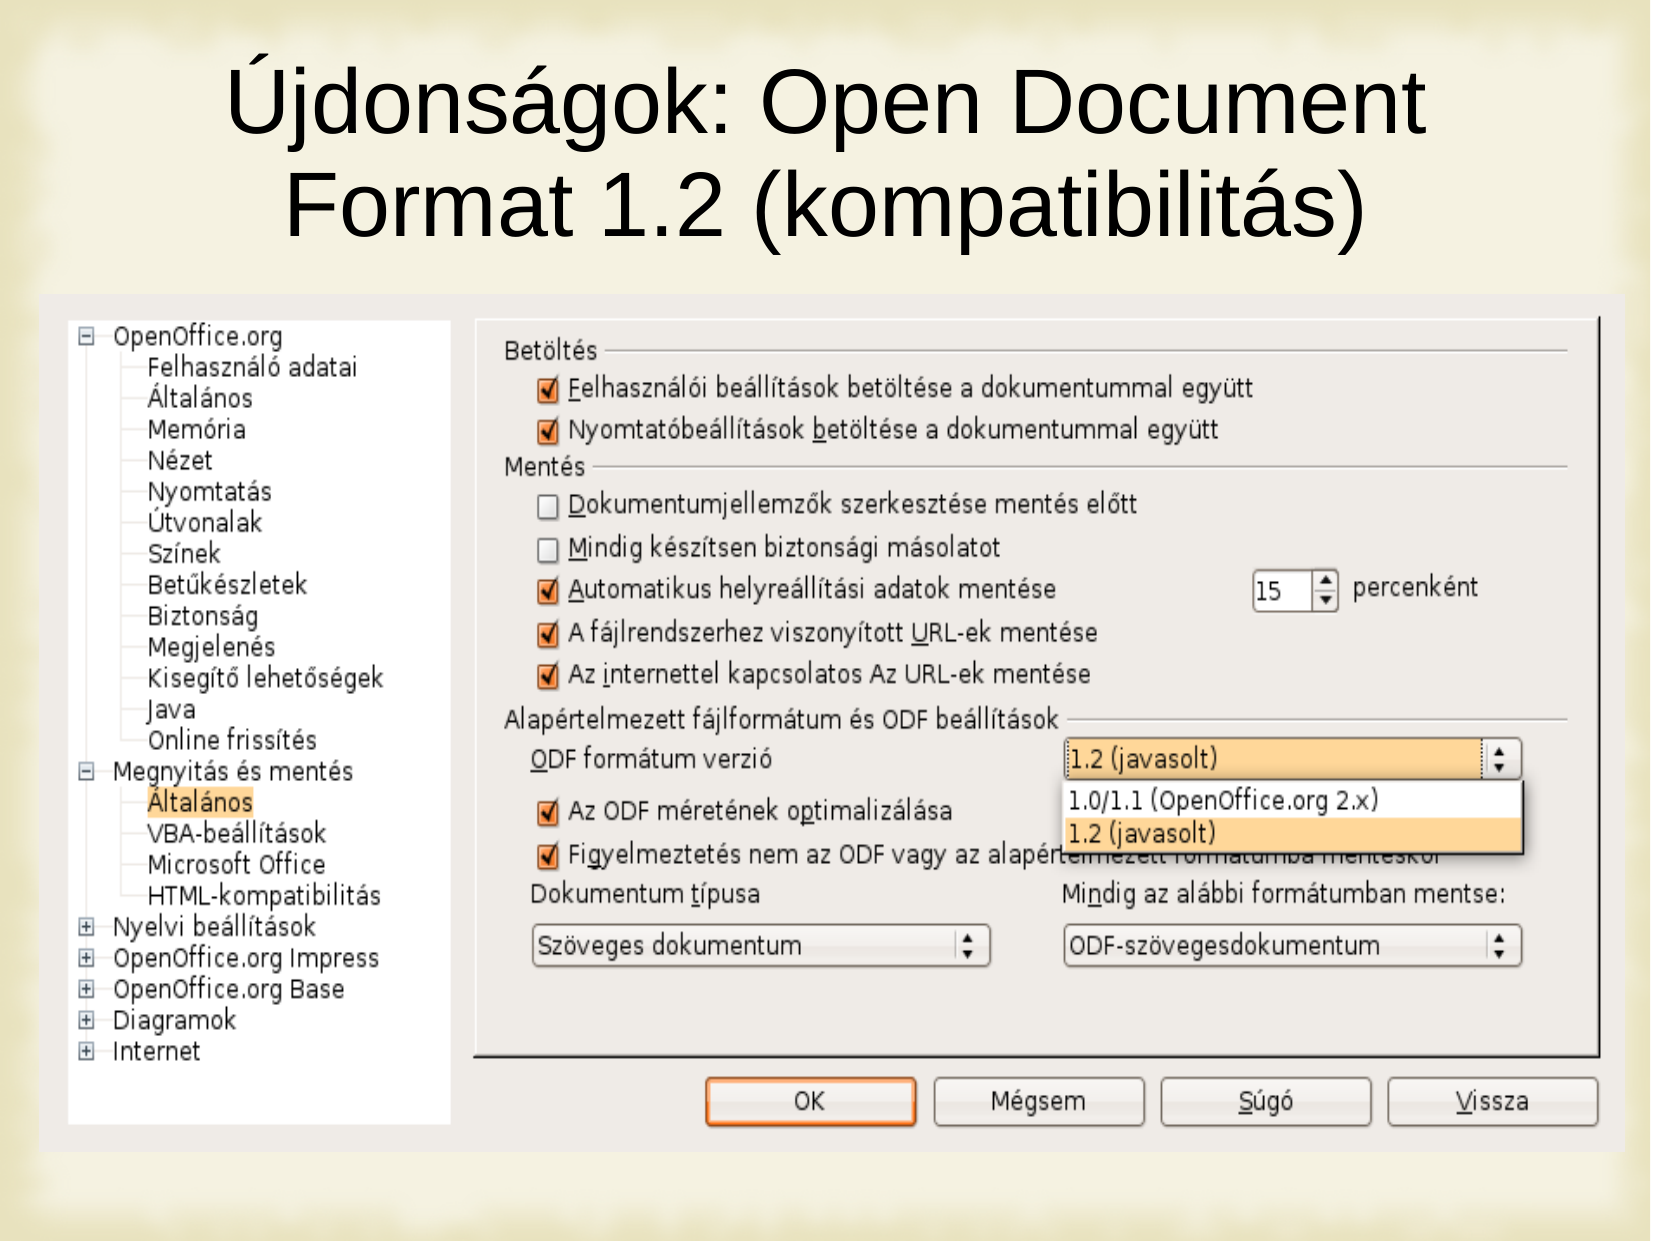

# Újdonságok: Open Document Format 1.2 (kompatibilitás)